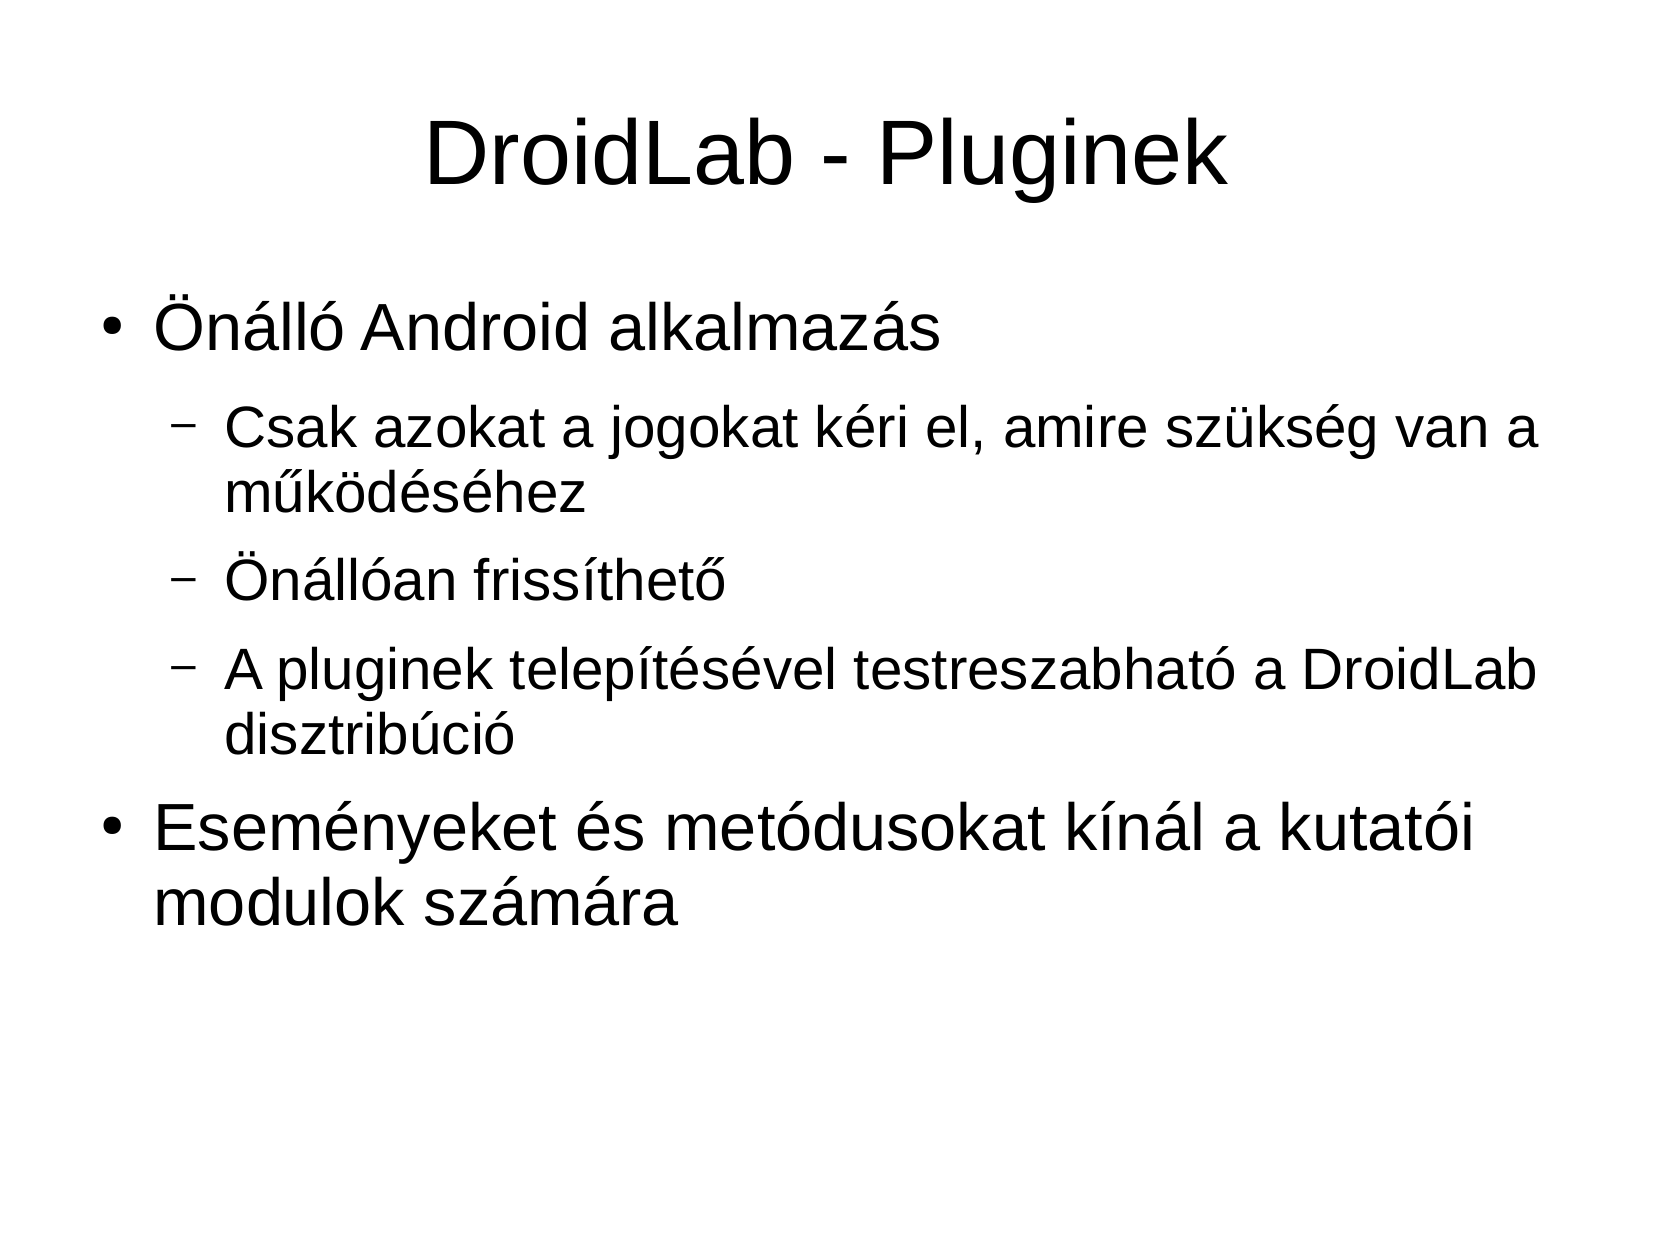

# DroidLab - Pluginek
Önálló Android alkalmazás
Csak azokat a jogokat kéri el, amire szükség van a működéséhez
Önállóan frissíthető
A pluginek telepítésével testreszabható a DroidLab disztribúció
Eseményeket és metódusokat kínál a kutatói modulok számára